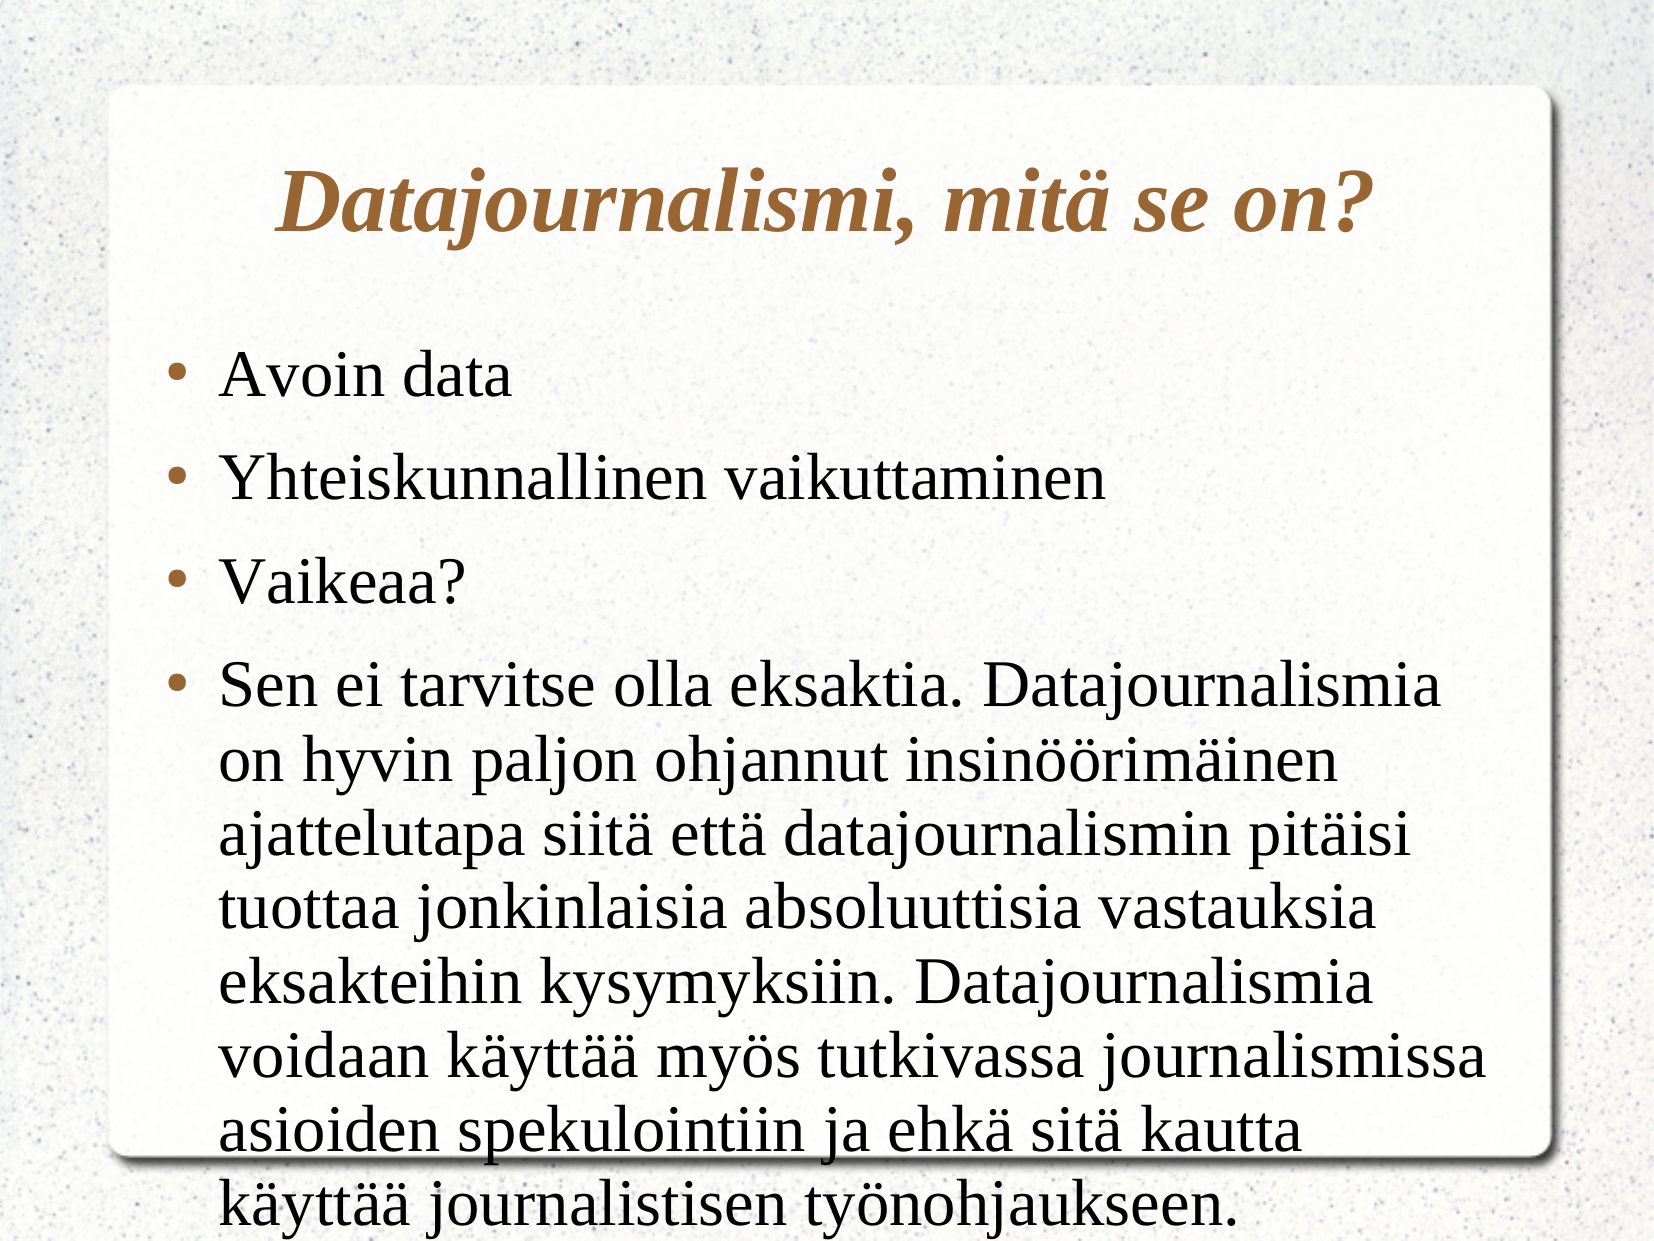

# Datajournalismi, mitä se on?
Avoin data
Yhteiskunnallinen vaikuttaminen
Vaikeaa?
Sen ei tarvitse olla eksaktia. Datajournalismia on hyvin paljon ohjannut insinöörimäinen ajattelutapa siitä että datajournalismin pitäisi tuottaa jonkinlaisia absoluuttisia vastauksia eksakteihin kysymyksiin. Datajournalismia voidaan käyttää myös tutkivassa journalismissa asioiden spekulointiin ja ehkä sitä kautta käyttää journalistisen työnohjaukseen.